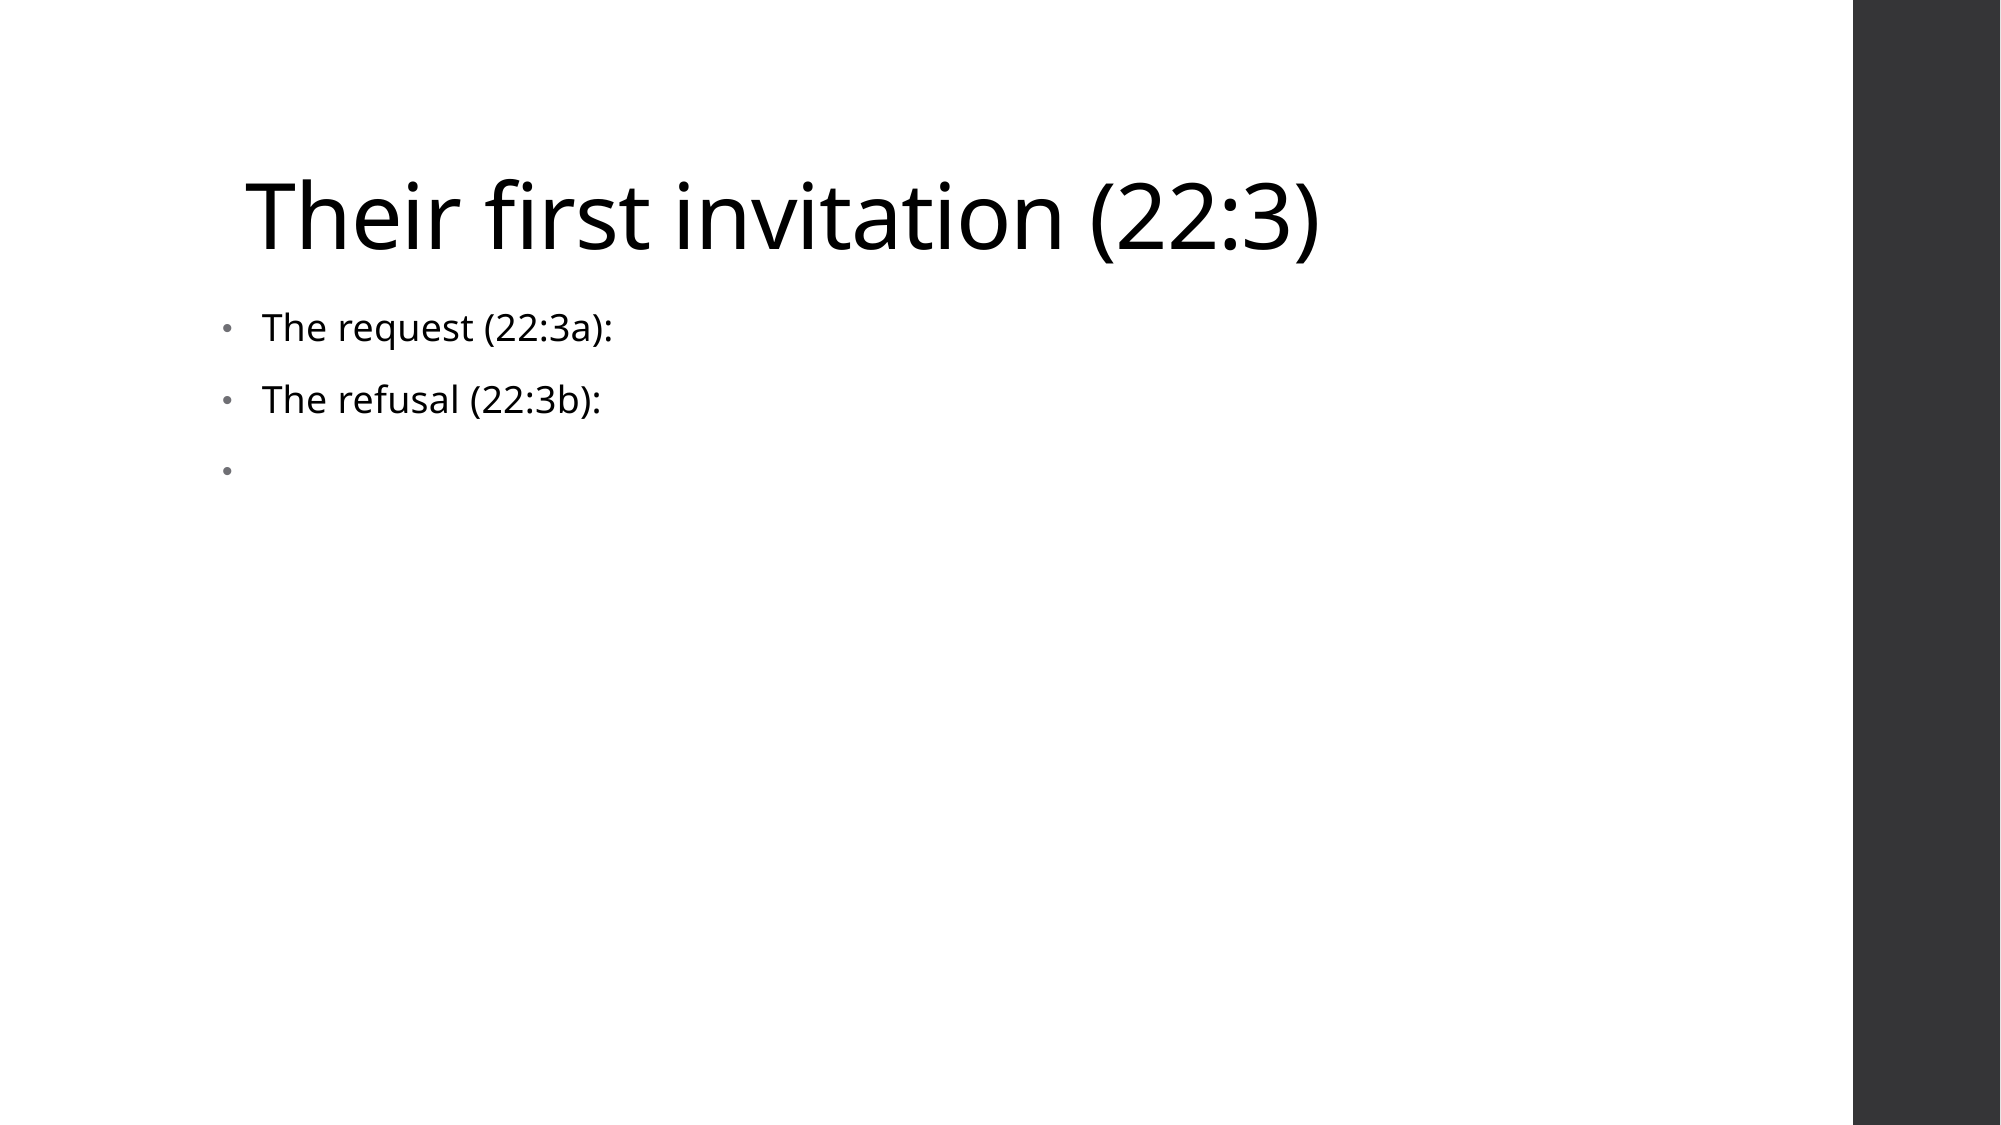

# Their first invitation (22:3)
 The request (22:3a):
 The refusal (22:3b):